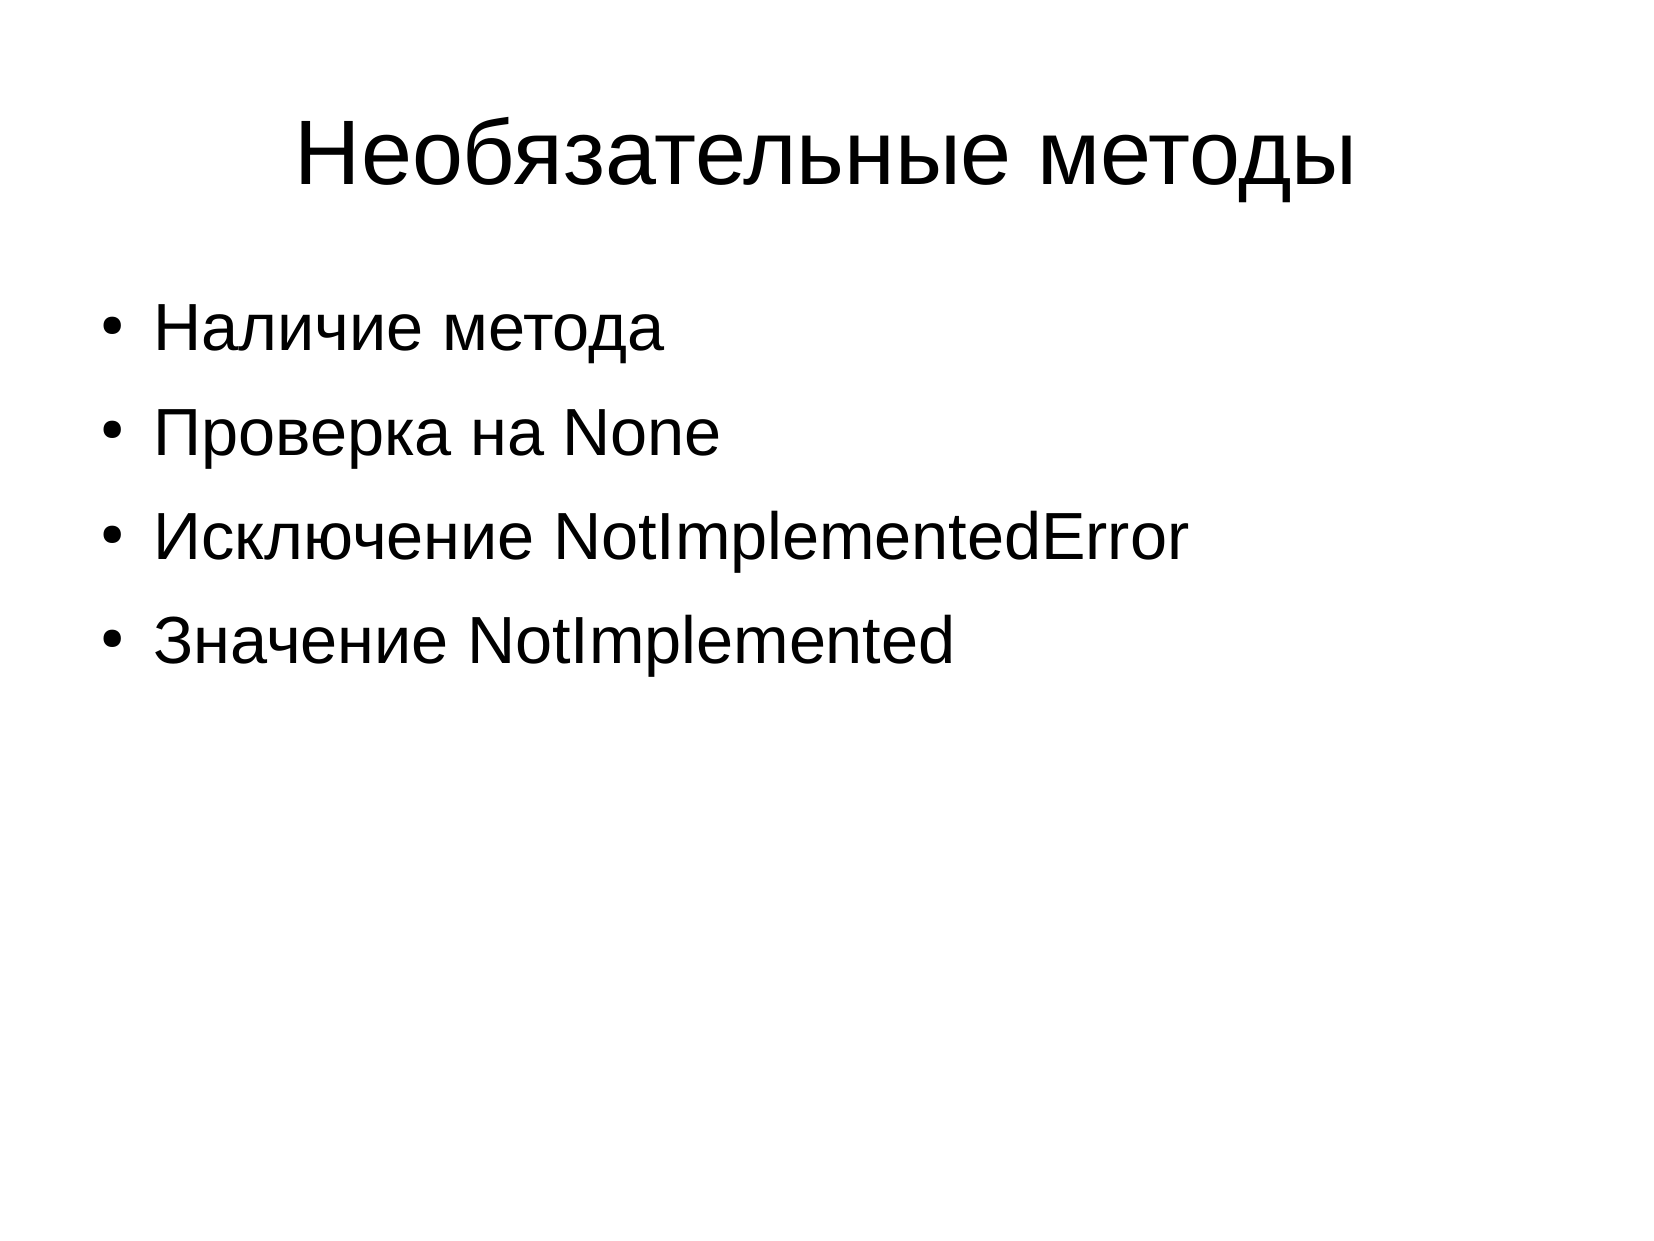

# Необязательные методы
Наличие метода
Проверка на None
Исключение NotImplementedError
Значение NotImplemented